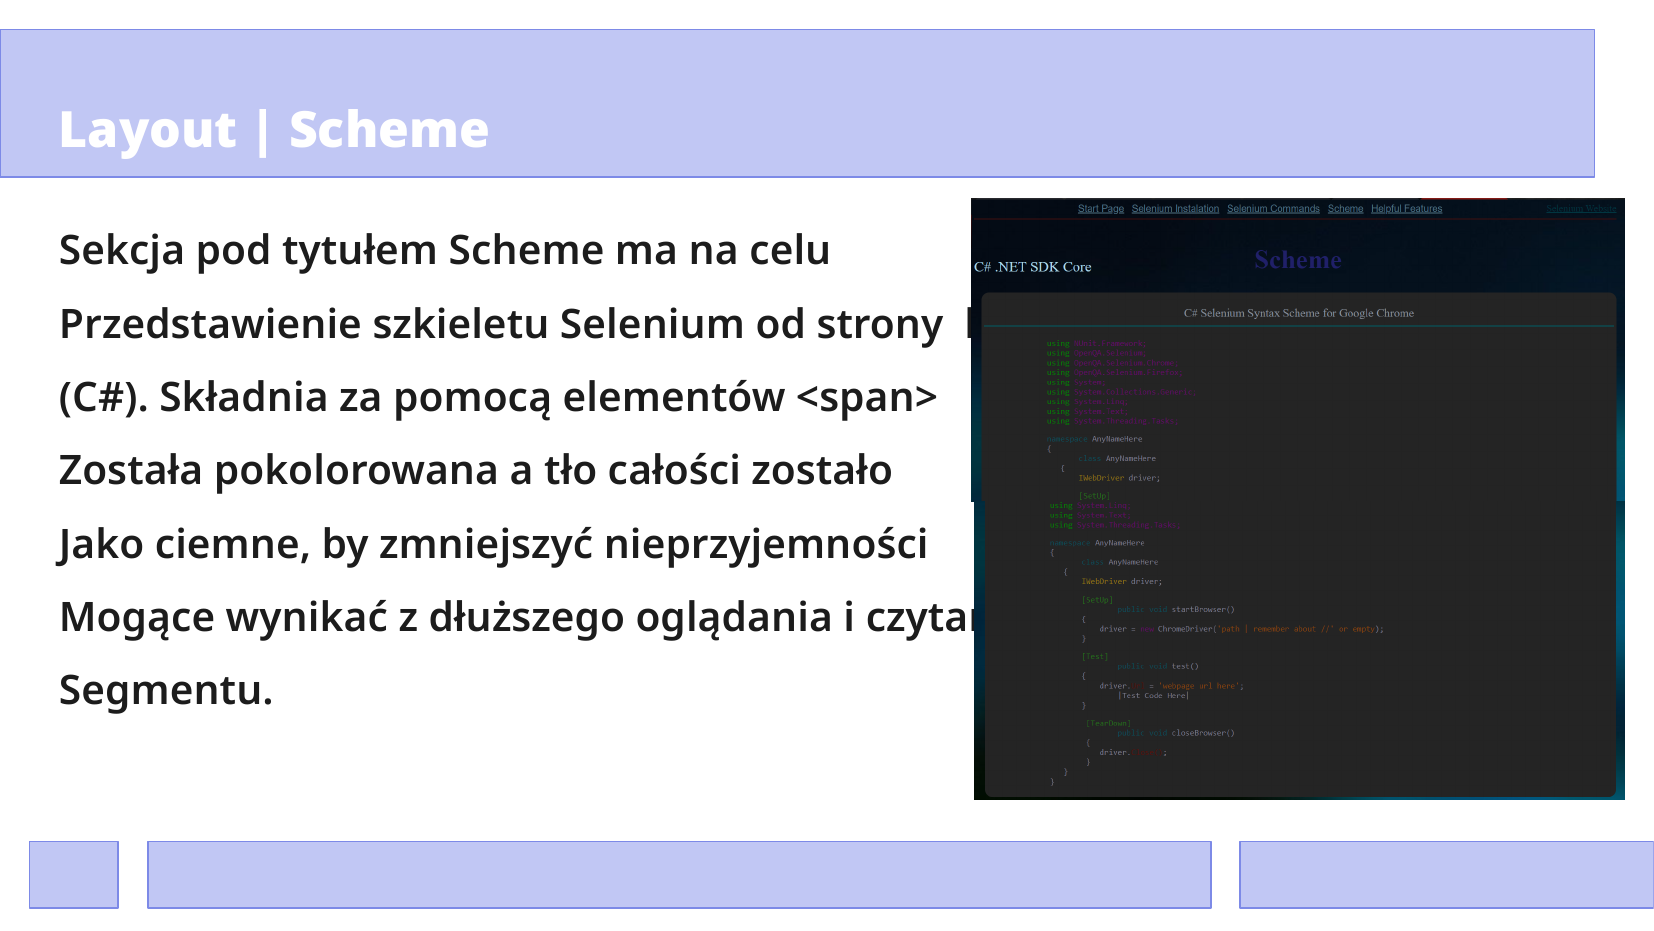

# Layout | Scheme
Sekcja pod tytułem Scheme ma na celu
Przedstawienie szkieletu Selenium od strony kodu
(C#). Składnia za pomocą elementów <span>
Została pokolorowana a tło całości zostało
Jako ciemne, by zmniejszyć nieprzyjemności
Mogące wynikać z dłuższego oglądania i czytania
Segmentu.